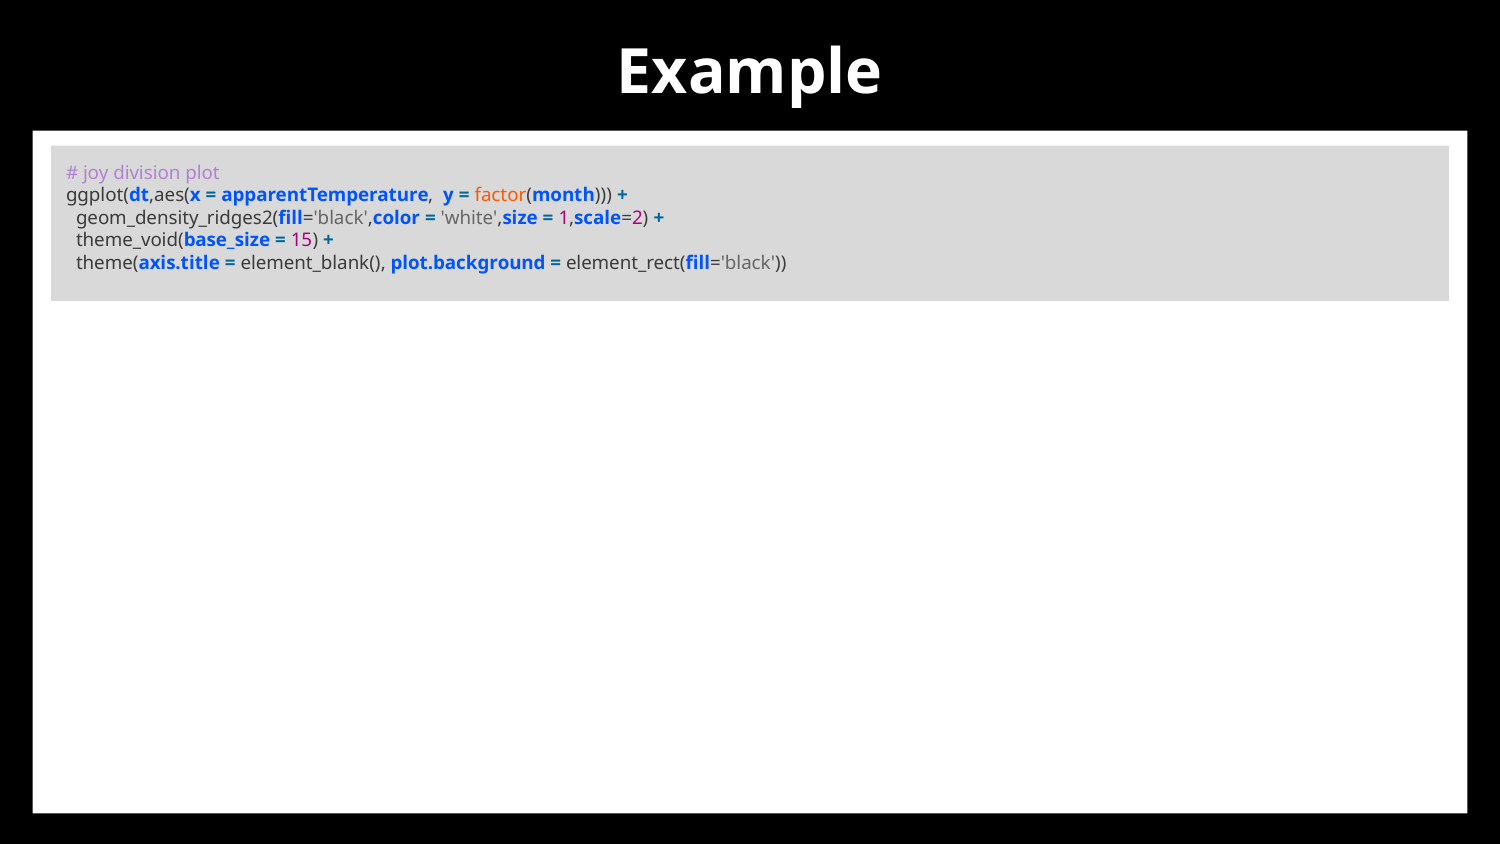

Example
# joy division plot ggplot(dt,aes(x = apparentTemperature, y = factor(month))) + geom_density_ridges2(fill='black',color = 'white',size = 1,scale=2) + theme_void(base_size = 15) + theme(axis.title = element_blank(), plot.background = element_rect(fill='black'))